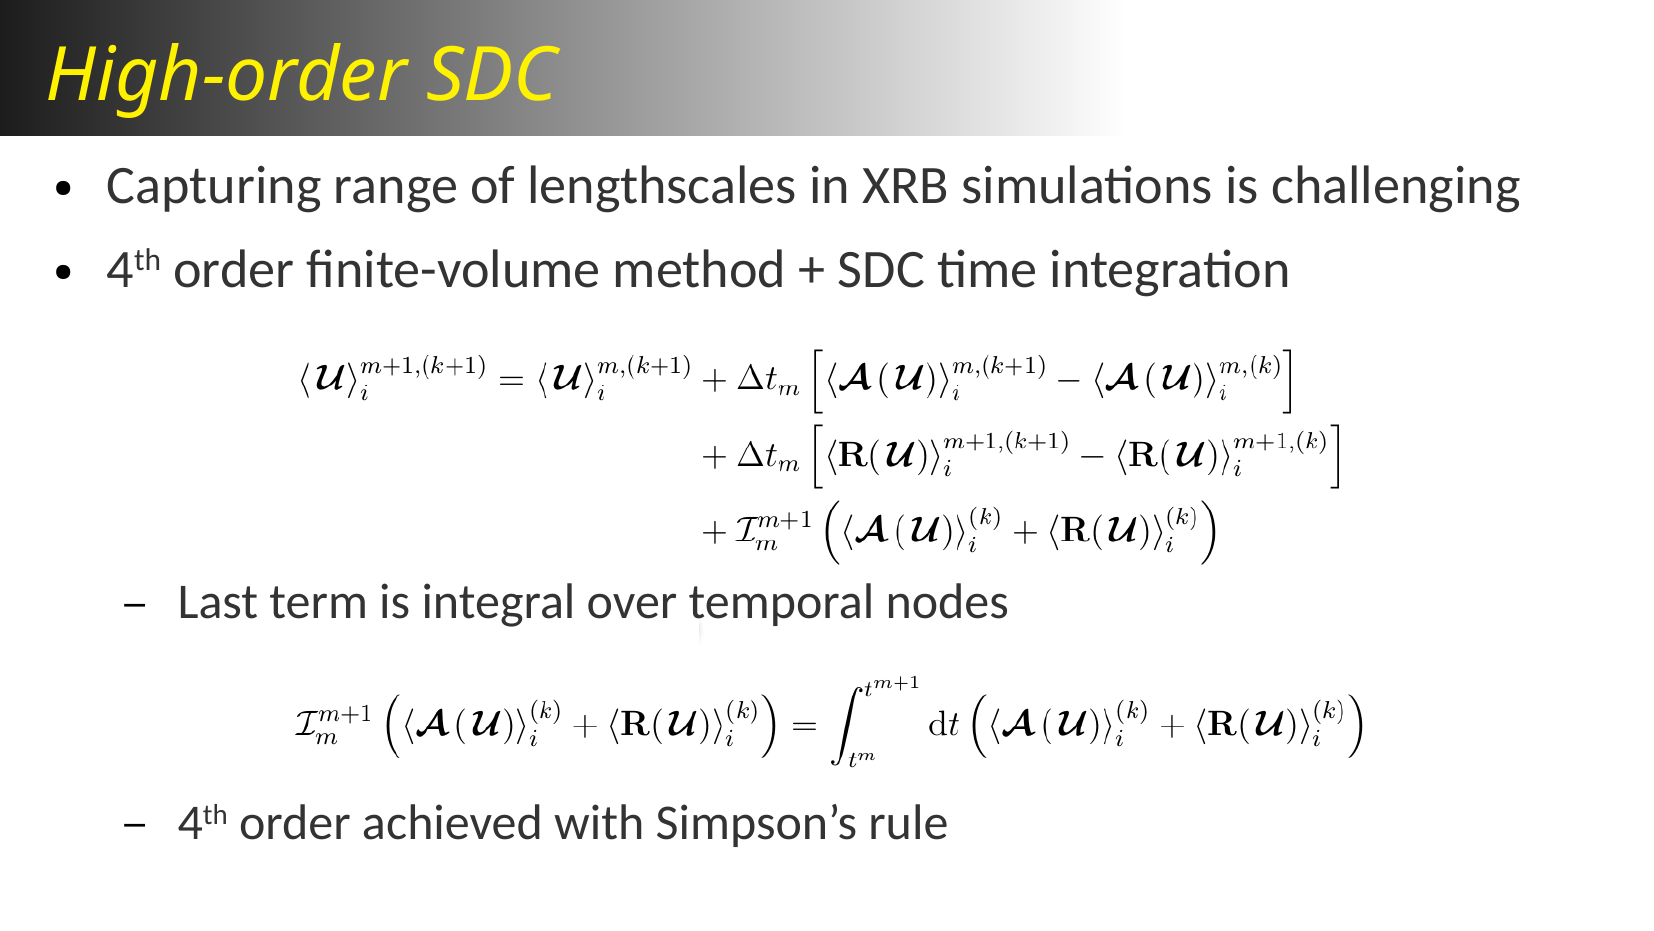

# High-order SDC
Capturing range of lengthscales in XRB simulations is challenging
4th order finite-volume method + SDC time integration
Last term is integral over temporal nodes
4th order achieved with Simpson’s rule